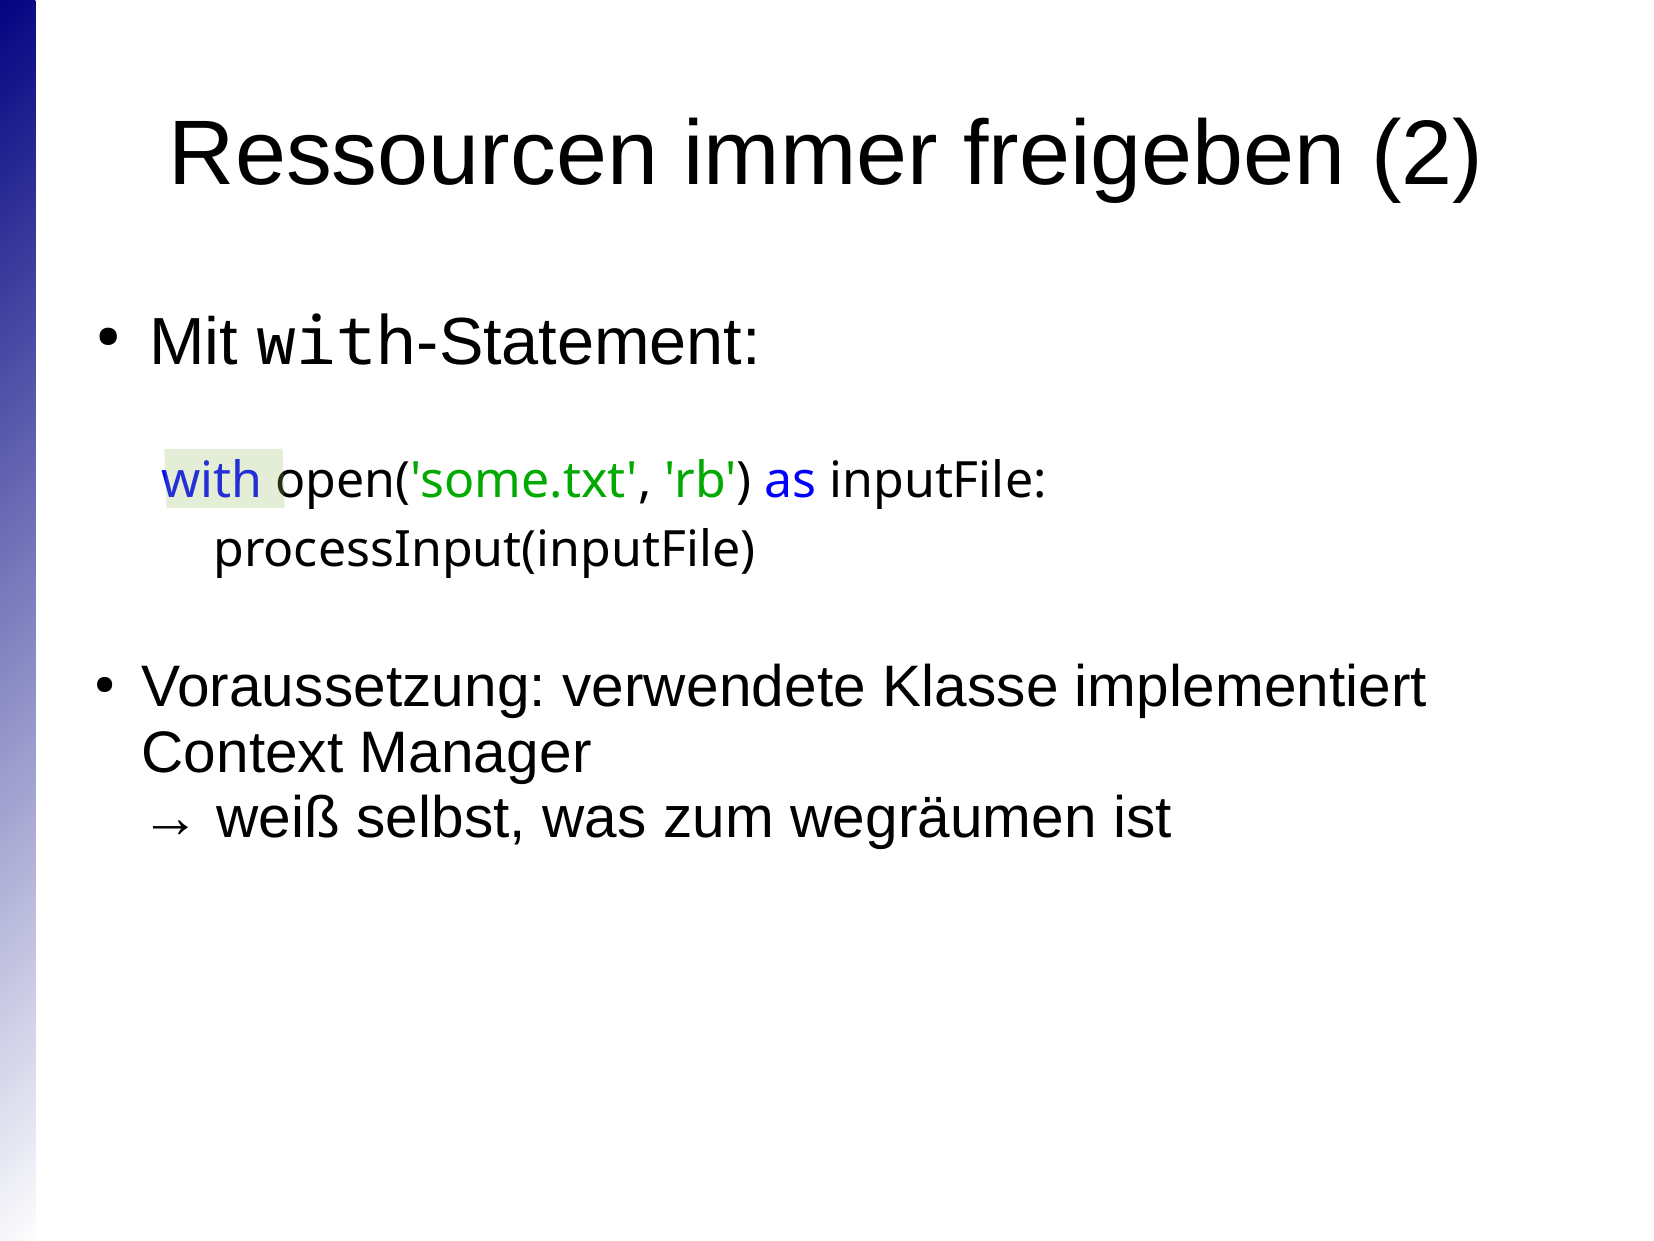

# Ressourcen immer freigeben (2)
Mit with-Statement:
 with open('some.txt', 'rb') as inputFile:
 processInput(inputFile)
Voraussetzung: verwendete Klasse implementiert Context Manager
→ weiß selbst, was zum wegräumen ist